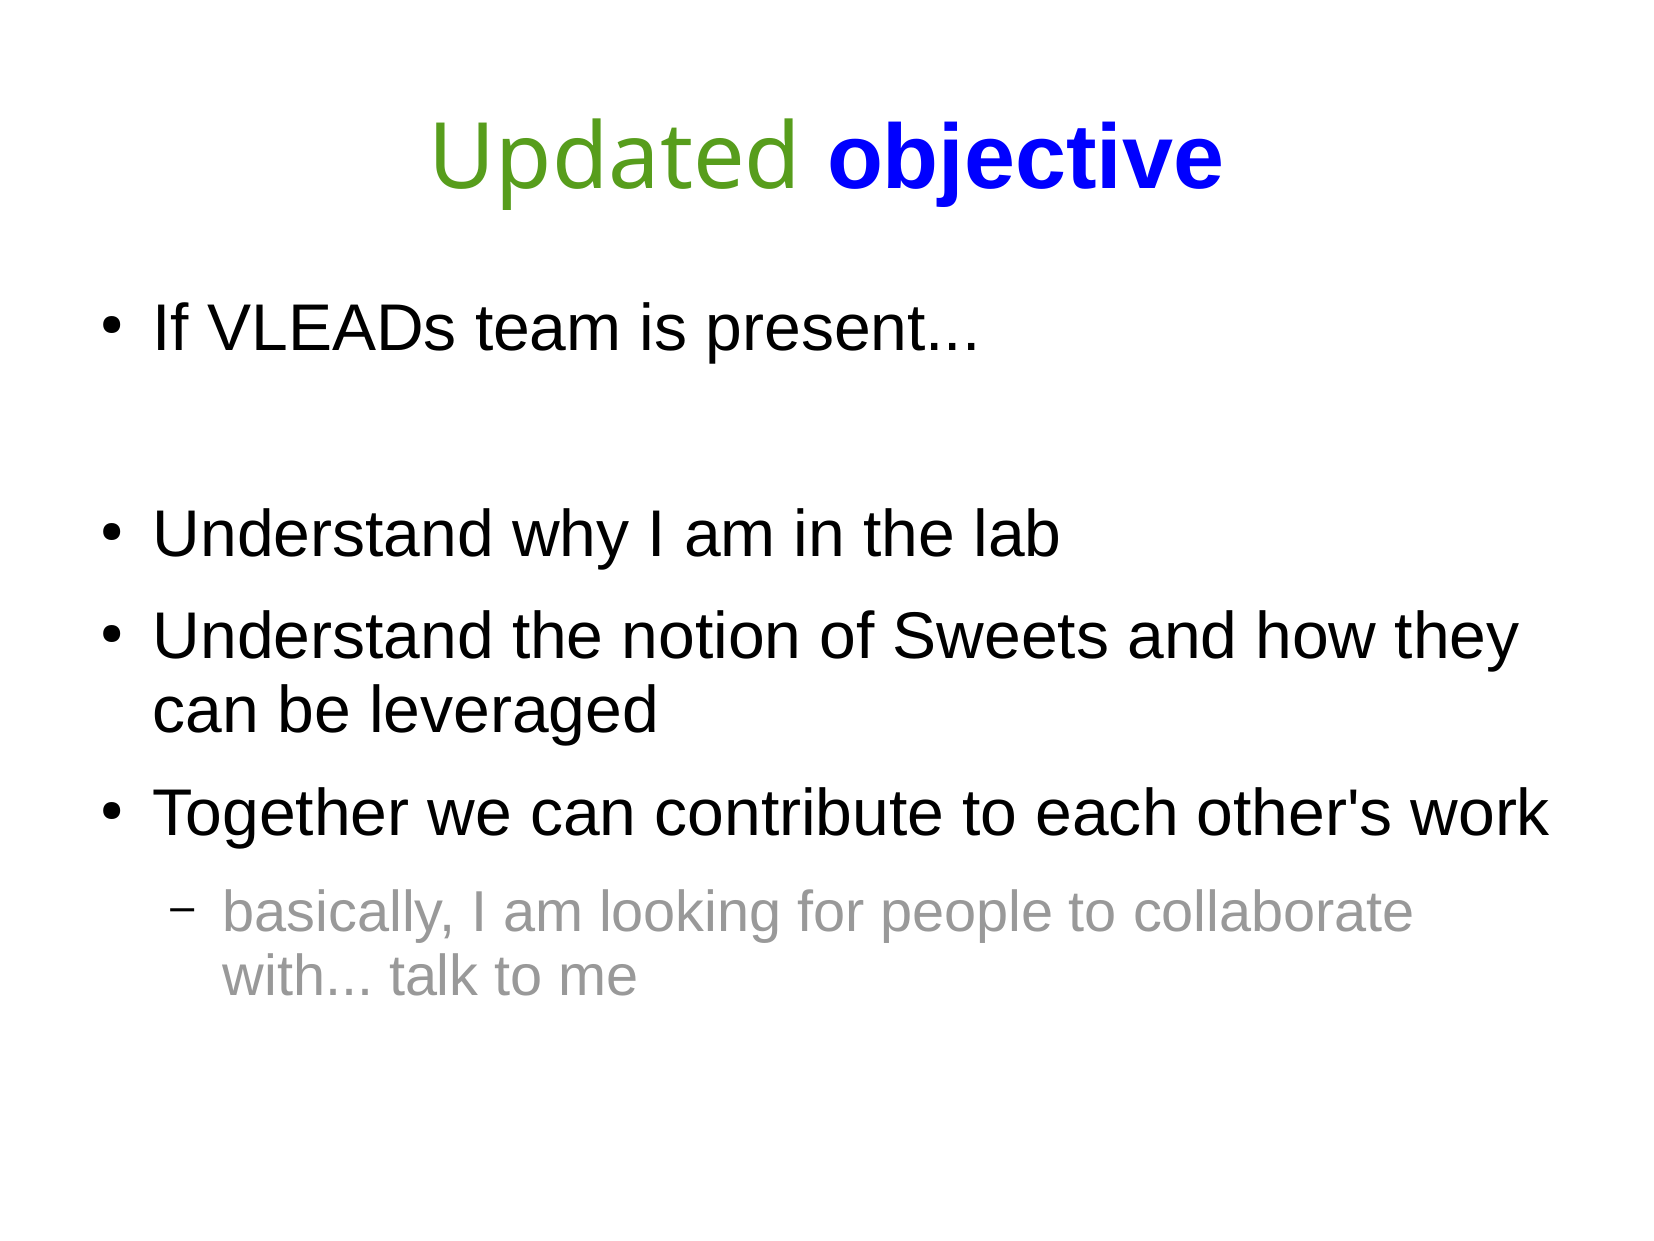

# Updated objective
If VLEADs team is present...
Understand why I am in the lab
Understand the notion of Sweets and how they can be leveraged
Together we can contribute to each other's work
basically, I am looking for people to collaborate with... talk to me